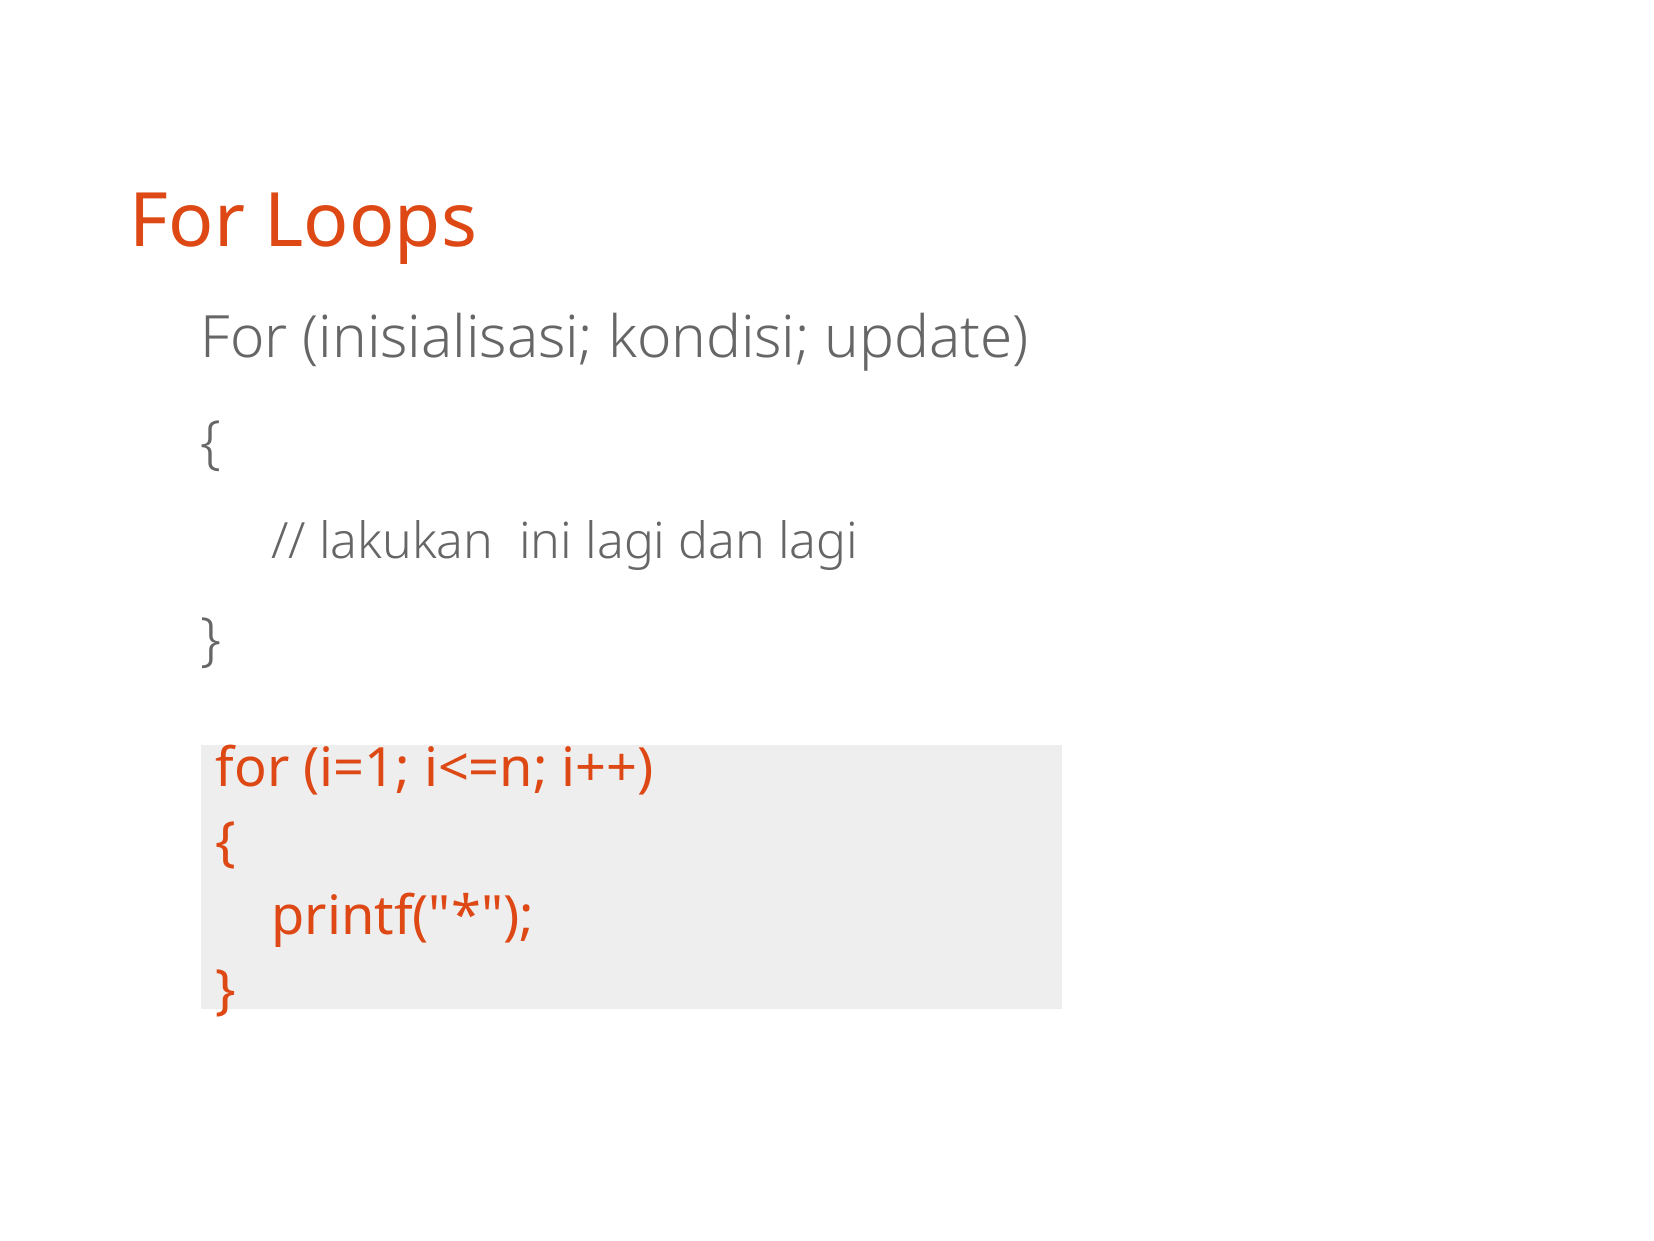

# For Loops
For (inisialisasi; kondisi; update)
{
// lakukan ini lagi dan lagi
}
for (i=1; i<=n; i++)
{
 printf("*");
}